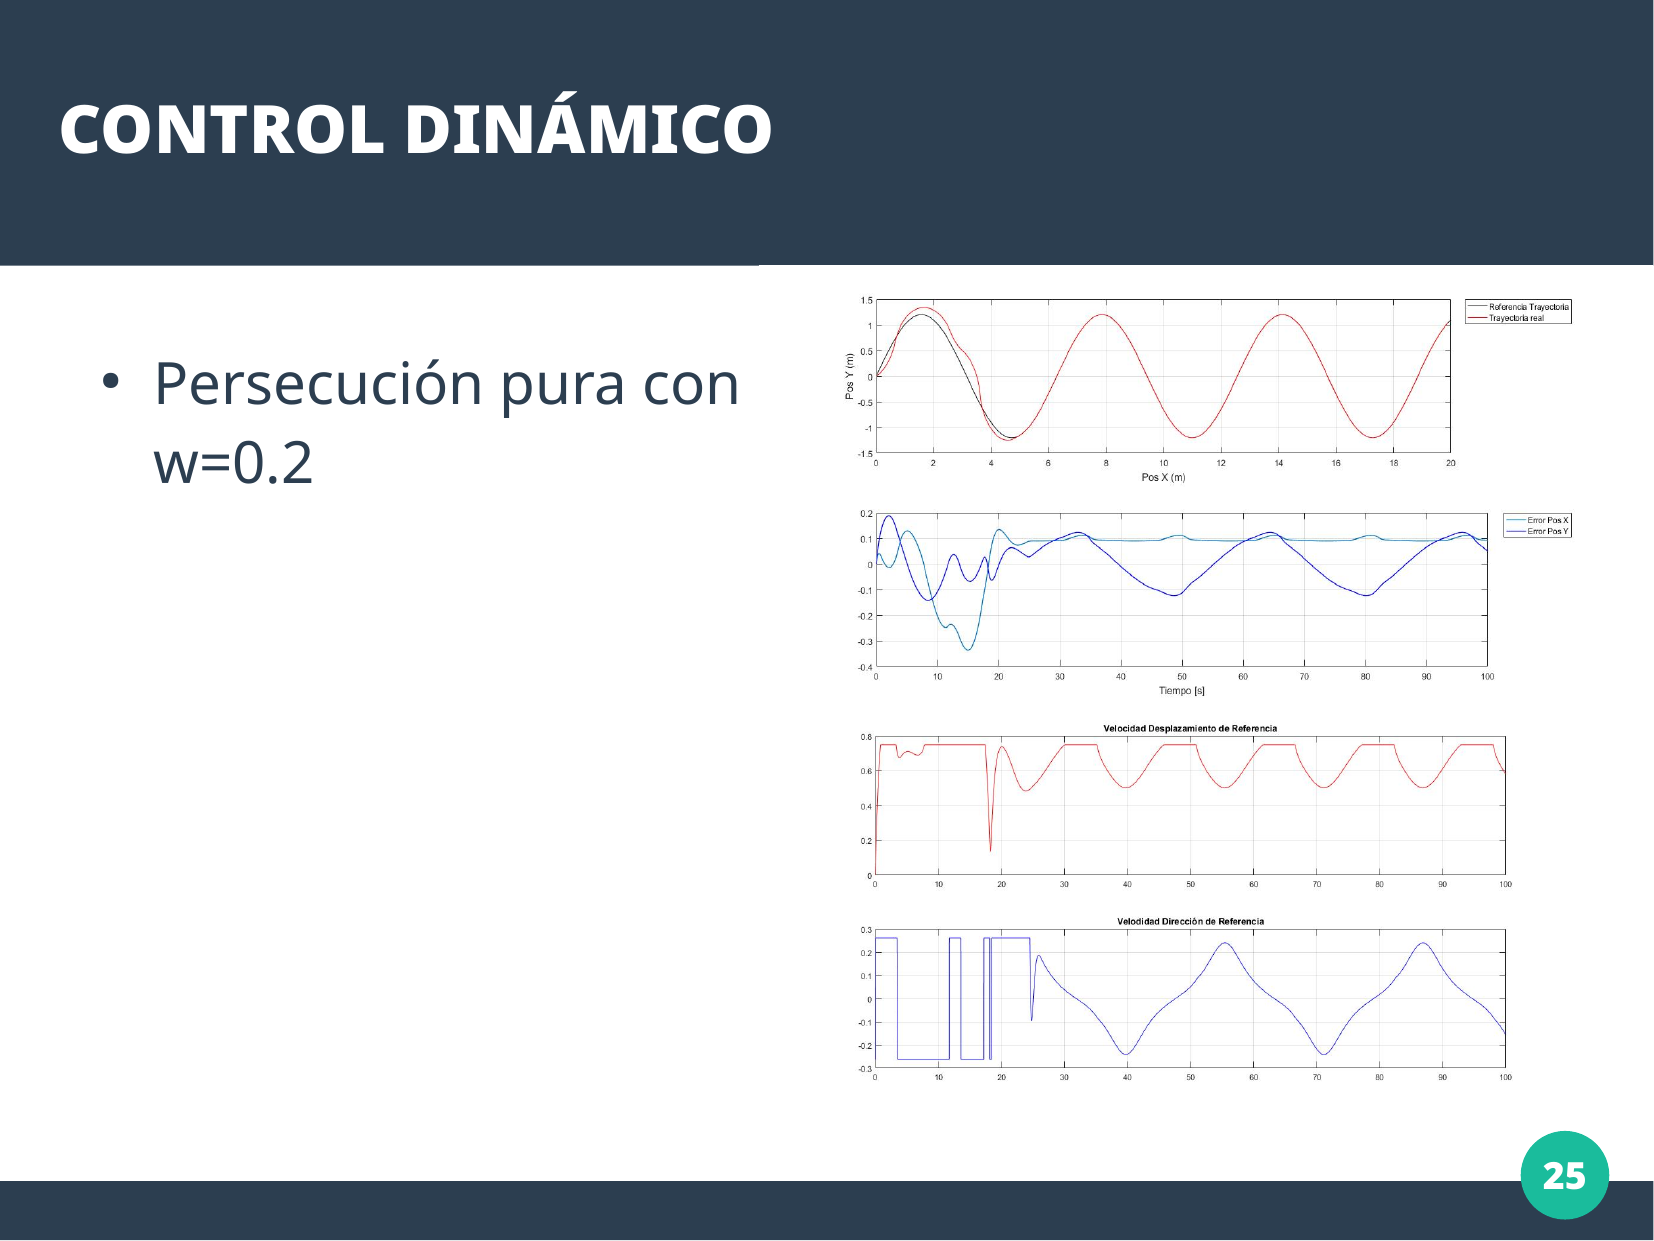

# CONTROL DINÁMICO
Persecución pura con w=0.2
25